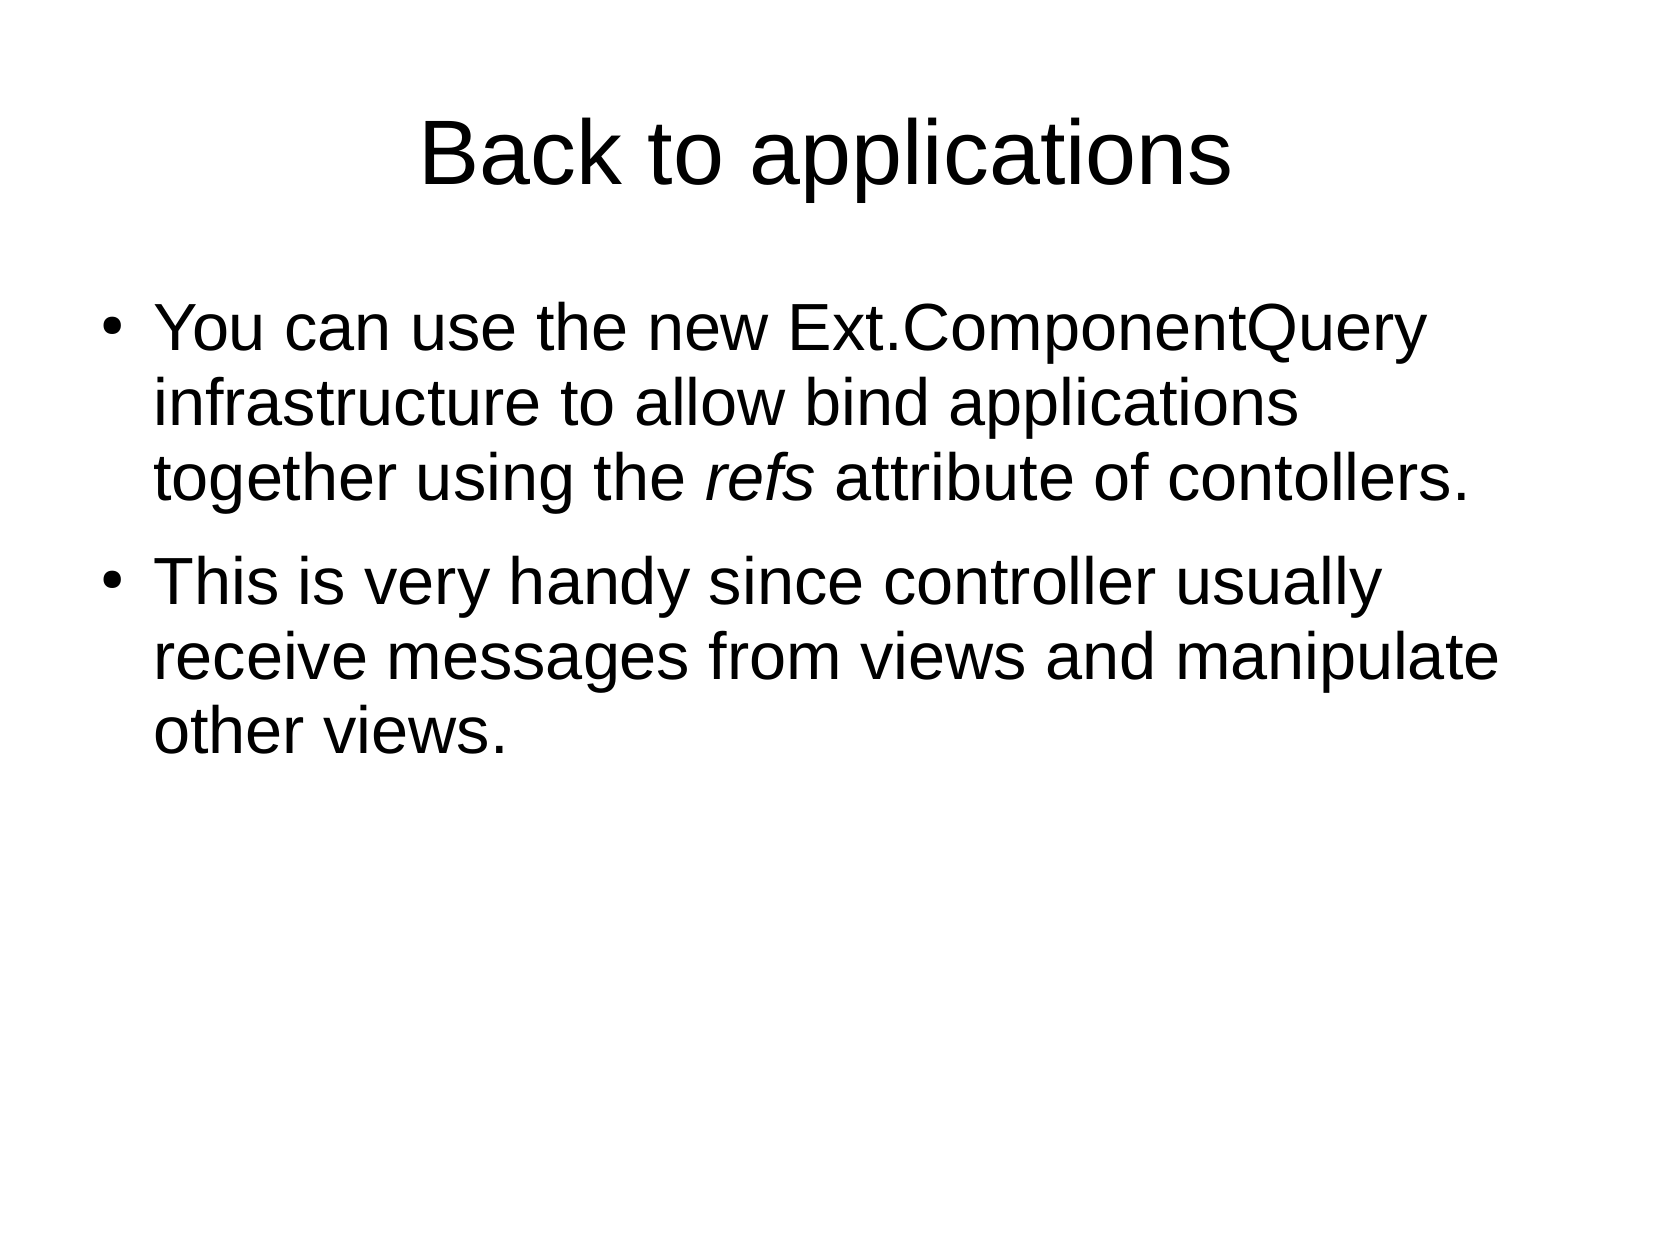

# Back to applications
You can use the new Ext.ComponentQuery infrastructure to allow bind applications together using the refs attribute of contollers.
This is very handy since controller usually receive messages from views and manipulate other views.